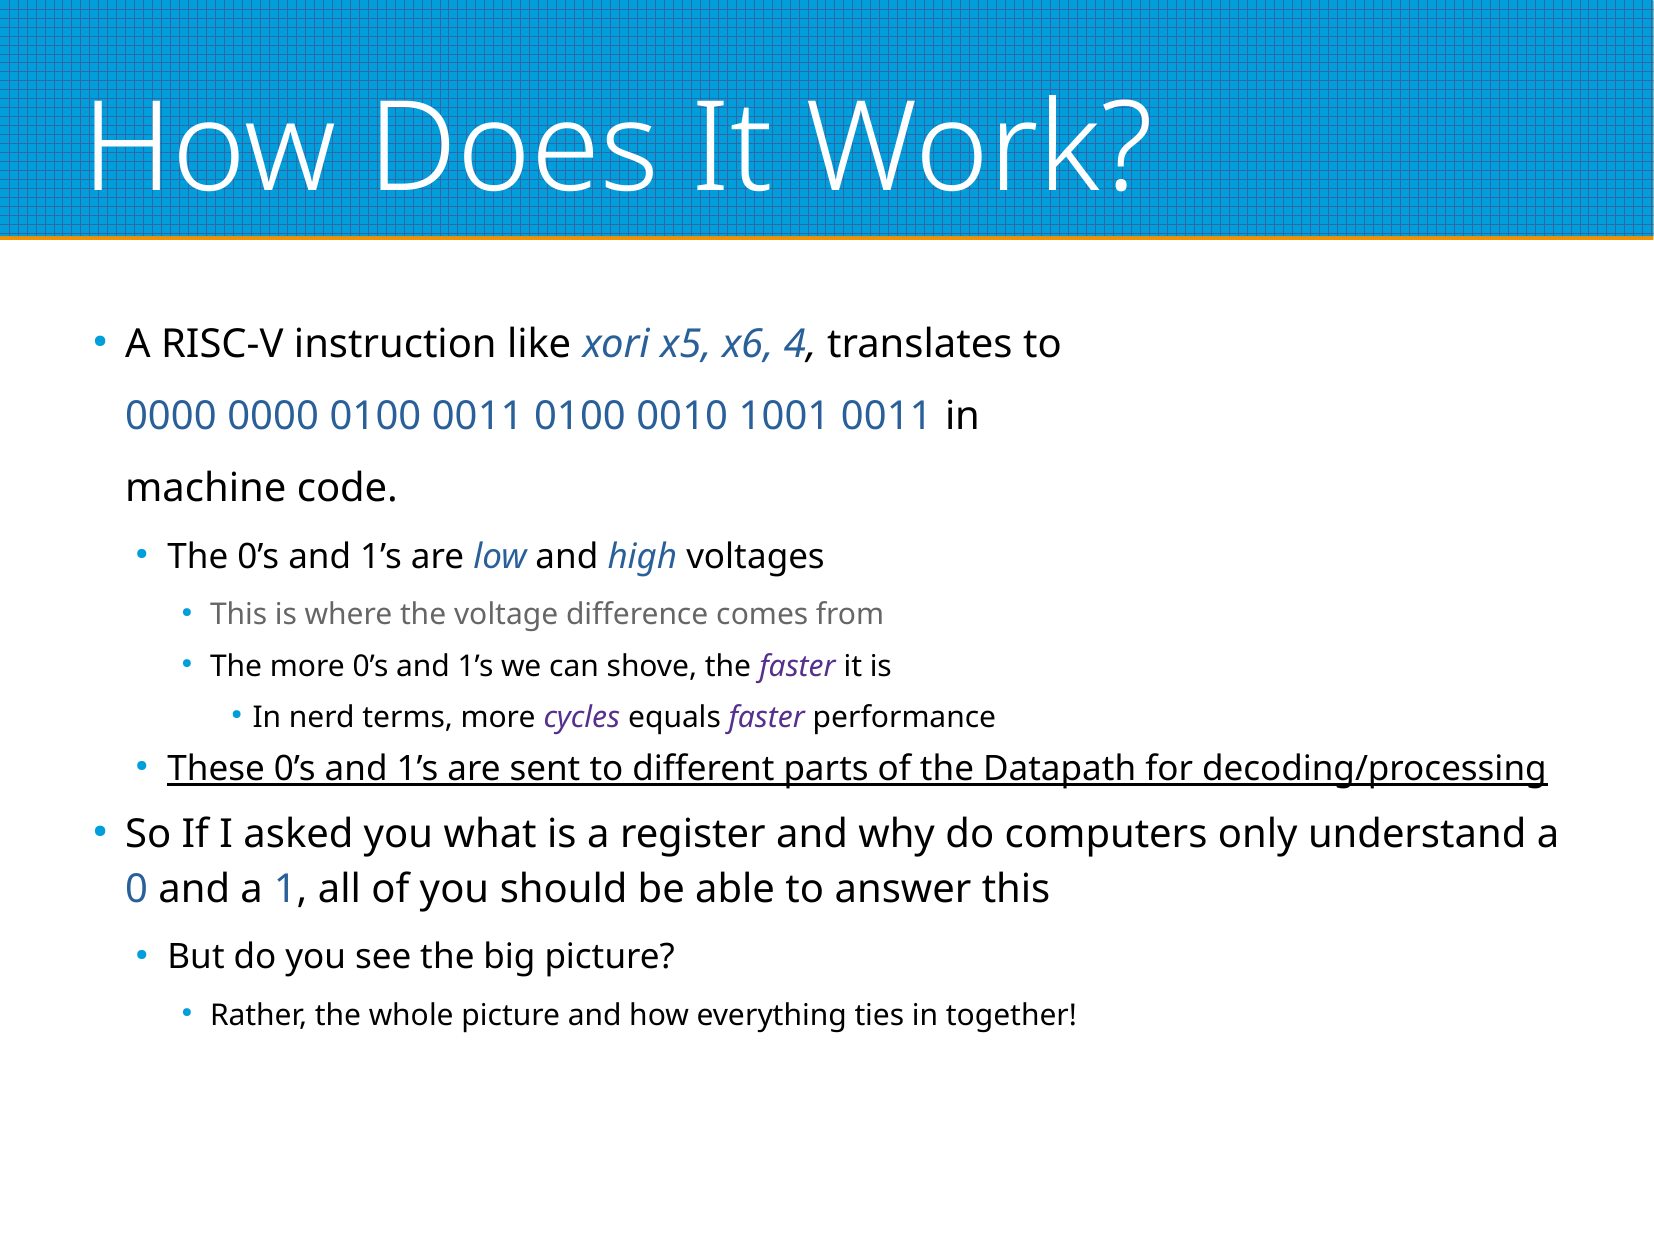

# How Does It Work?
A RISC-V instruction like xori x5, x6, 4, translates to
0000 0000 0100 0011 0100 0010 1001 0011 in
machine code.
The 0’s and 1’s are low and high voltages
This is where the voltage difference comes from
The more 0’s and 1’s we can shove, the faster it is
In nerd terms, more cycles equals faster performance
These 0’s and 1’s are sent to different parts of the Datapath for decoding/processing
So If I asked you what is a register and why do computers only understand a 0 and a 1, all of you should be able to answer this
But do you see the big picture?
Rather, the whole picture and how everything ties in together!